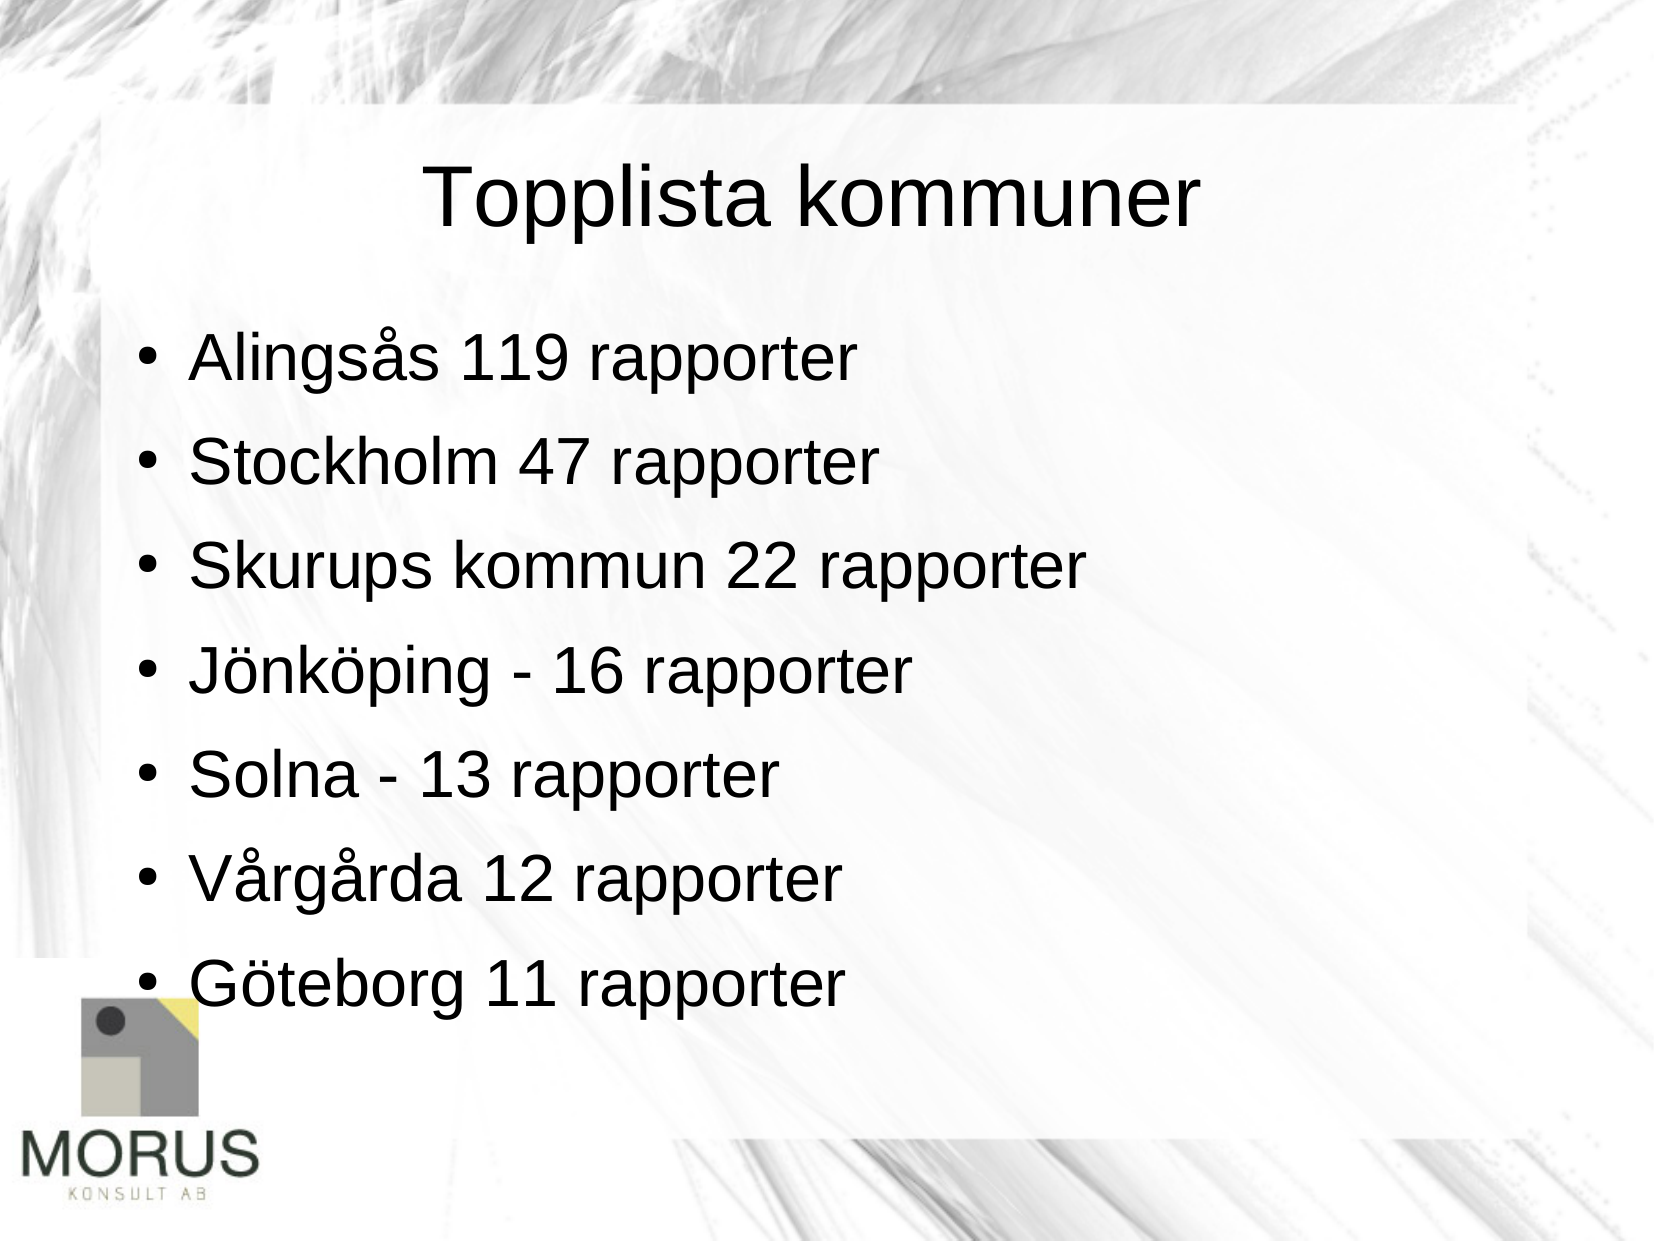

# Topplista kommuner
Alingsås 119 rapporter
Stockholm 47 rapporter
Skurups kommun 22 rapporter
Jönköping - 16 rapporter
Solna - 13 rapporter
Vårgårda 12 rapporter
Göteborg 11 rapporter